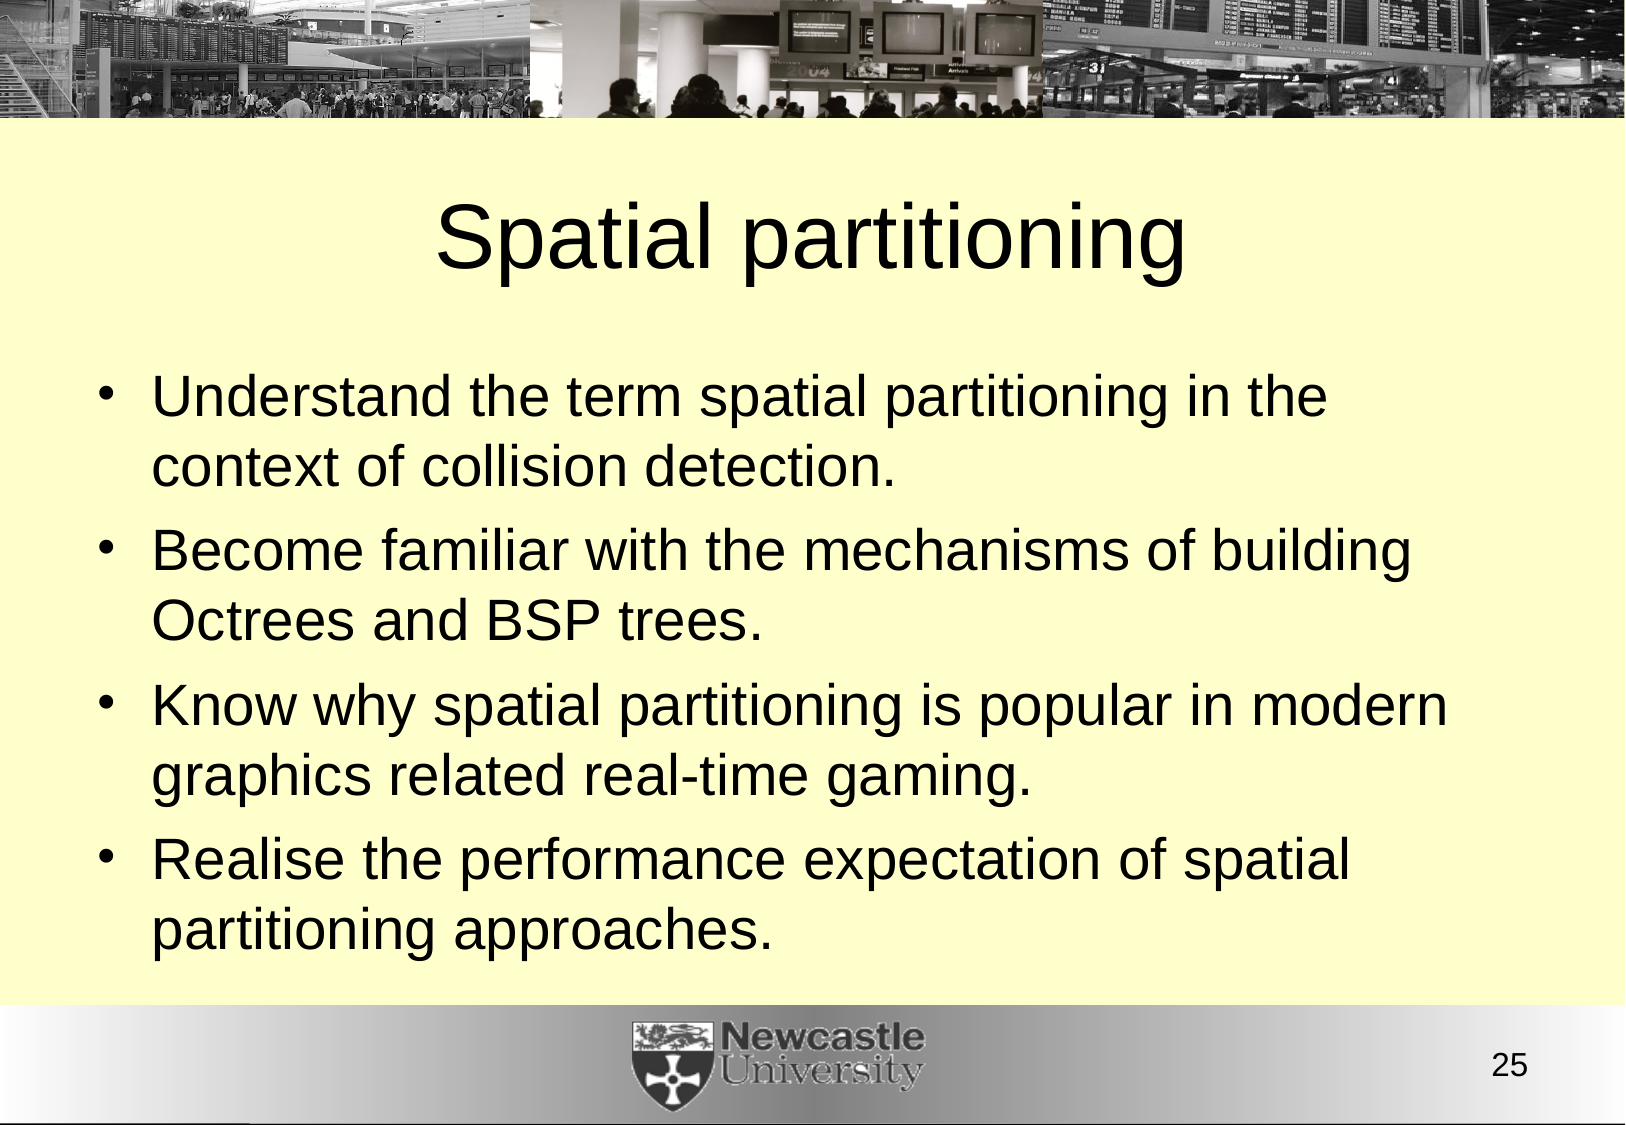

Spatial partitioning
Understand the term spatial partitioning in the context of collision detection.
Become familiar with the mechanisms of building Octrees and BSP trees.
Know why spatial partitioning is popular in modern graphics related real-time gaming.
Realise the performance expectation of spatial partitioning approaches.